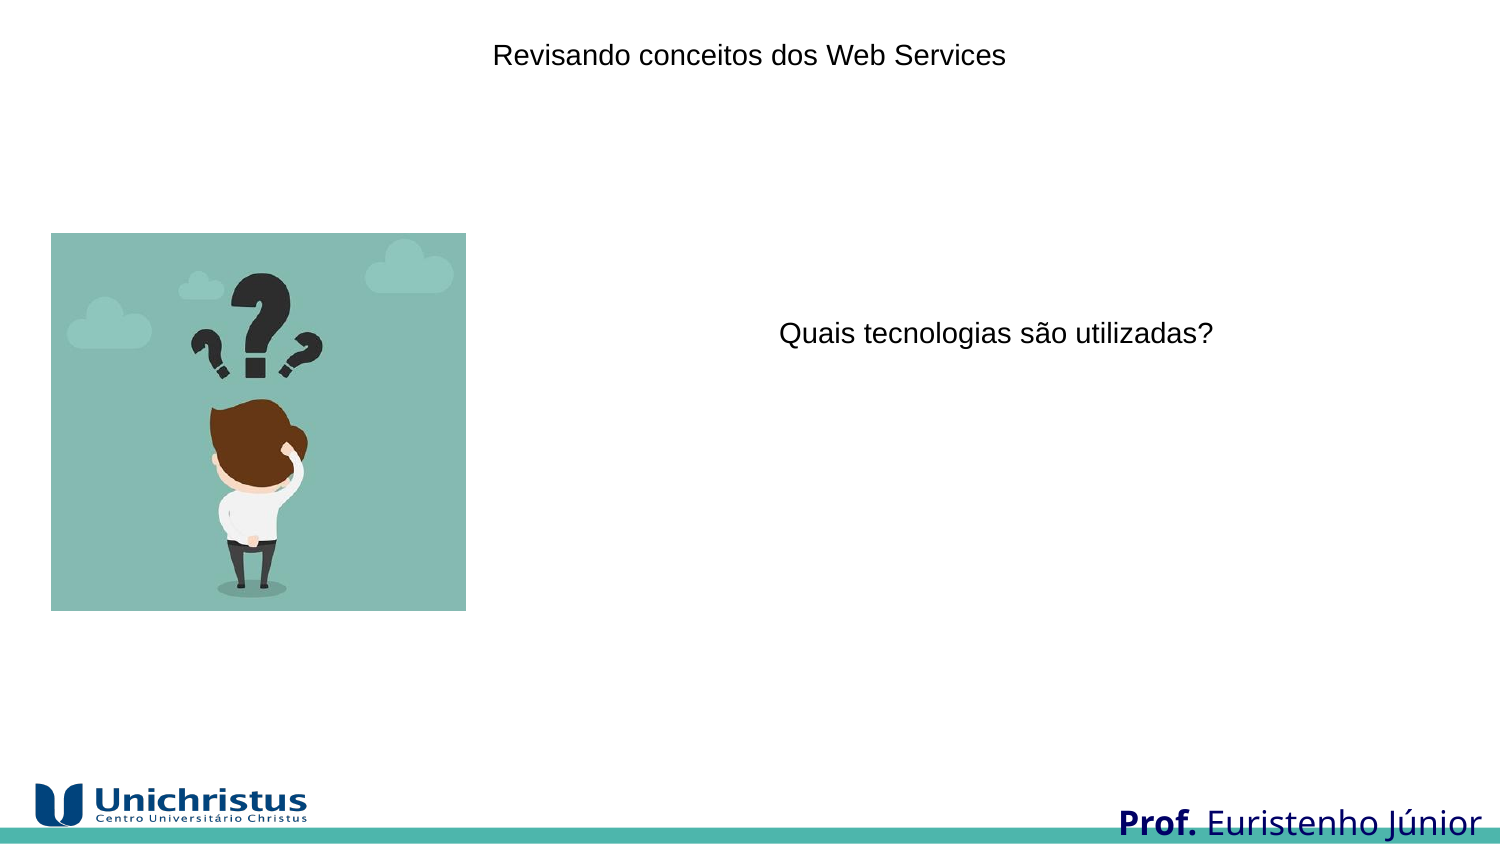

# Revisando conceitos dos Web Services
Quais tecnologias são utilizadas?
Prof. Euristenho Júnior